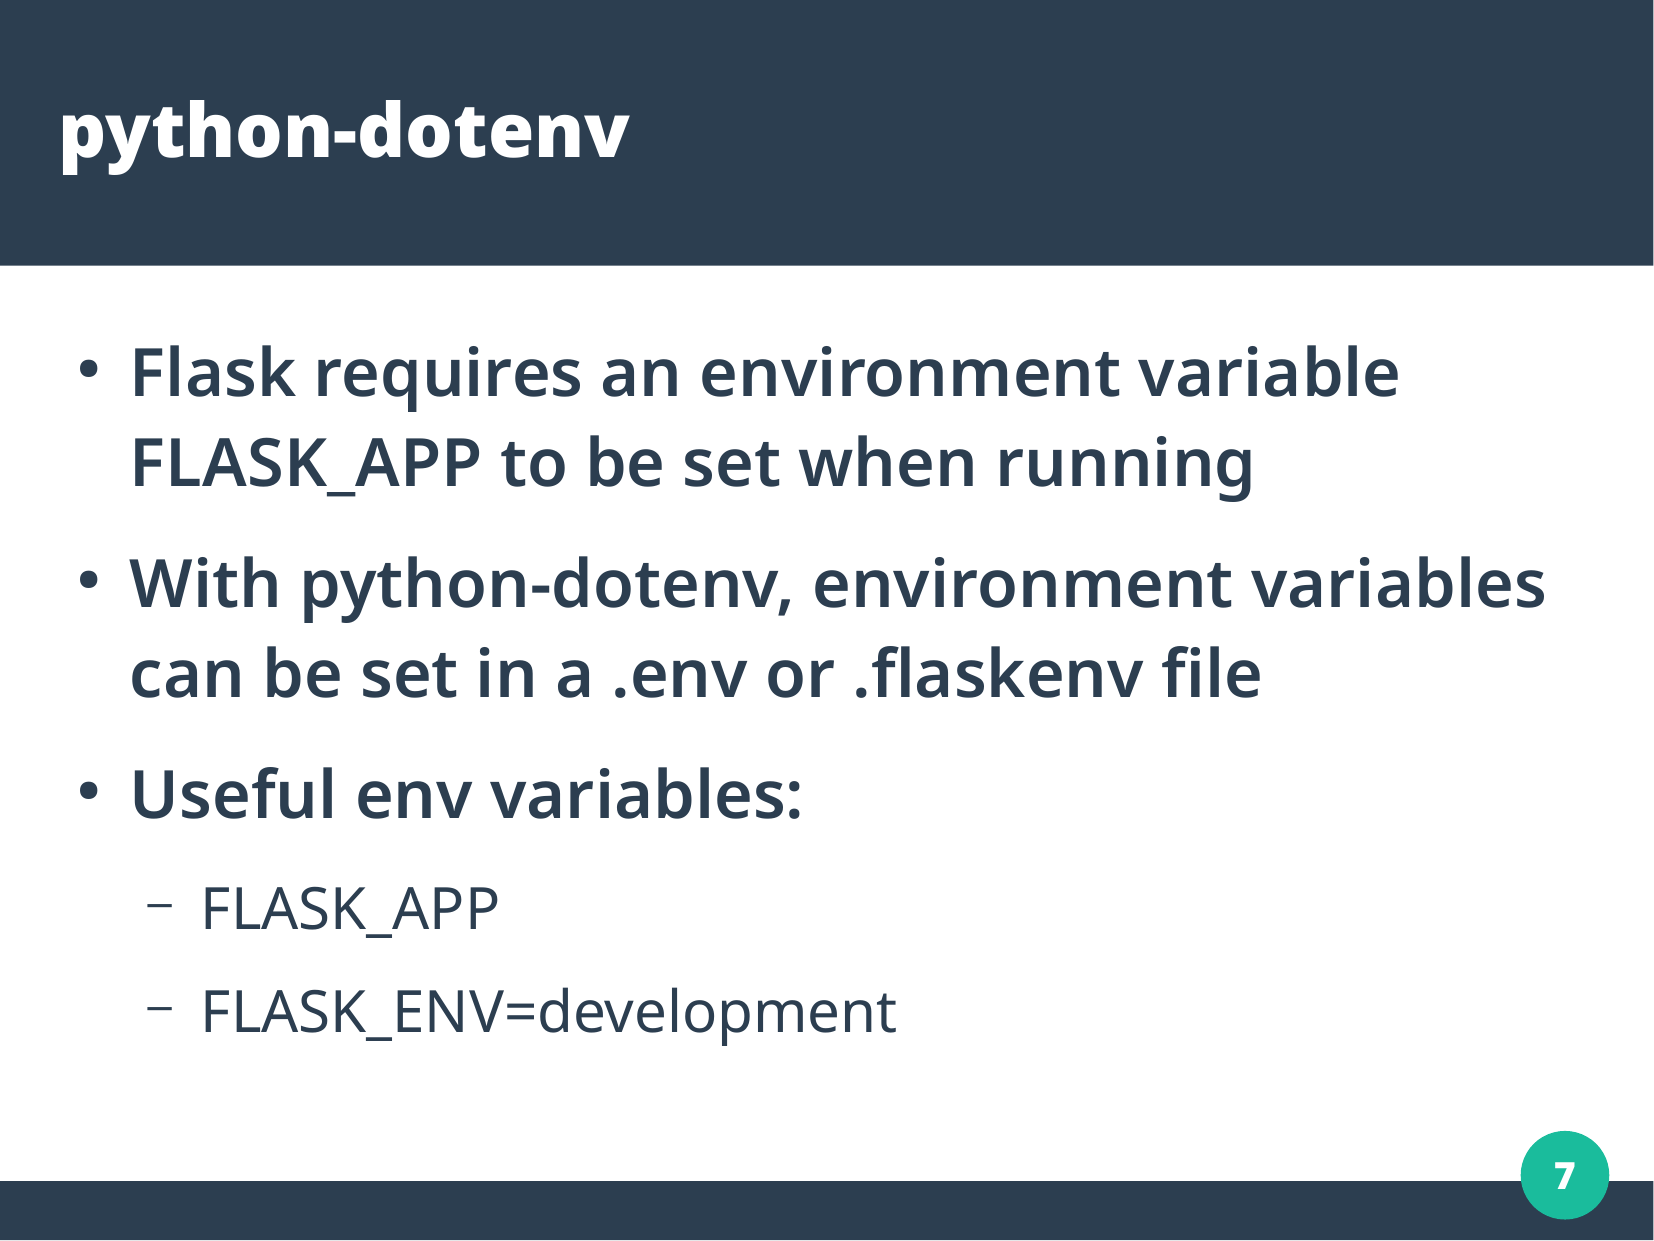

# python-dotenv
Flask requires an environment variable FLASK_APP to be set when running
With python-dotenv, environment variables can be set in a .env or .flaskenv file
Useful env variables:
FLASK_APP
FLASK_ENV=development
7